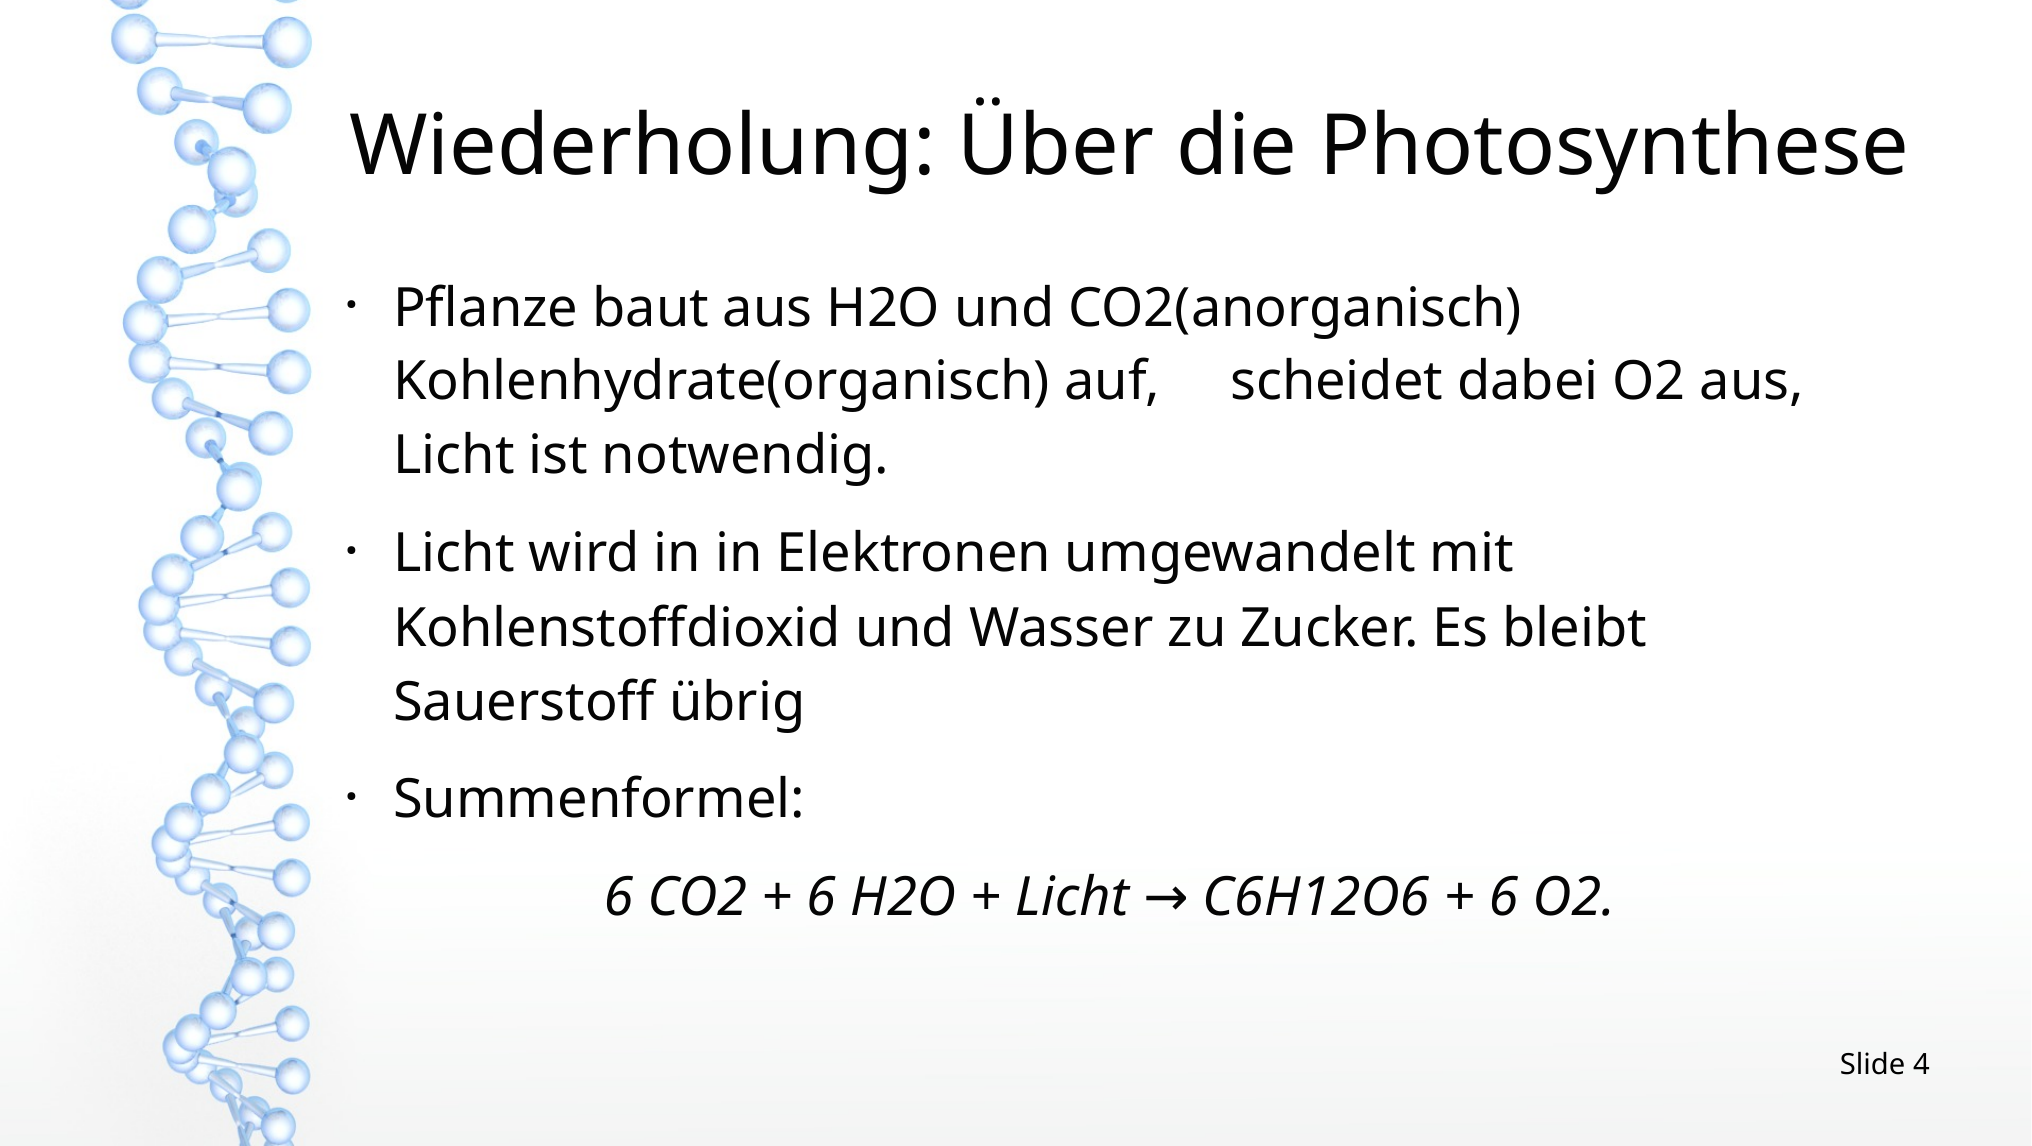

# Wiederholung: Über die Photosynthese
Pflanze baut aus H2O und CO2(anorganisch) Kohlenhydrate(organisch) auf, scheidet dabei O2 aus, Licht ist notwendig.
Licht wird in in Elektronen umgewandelt mit Kohlenstoffdioxid und Wasser zu Zucker. Es bleibt Sauerstoff übrig
Summenformel:
6 CO2 + 6 H2O + Licht → C6H12O6 + 6 O2.
4